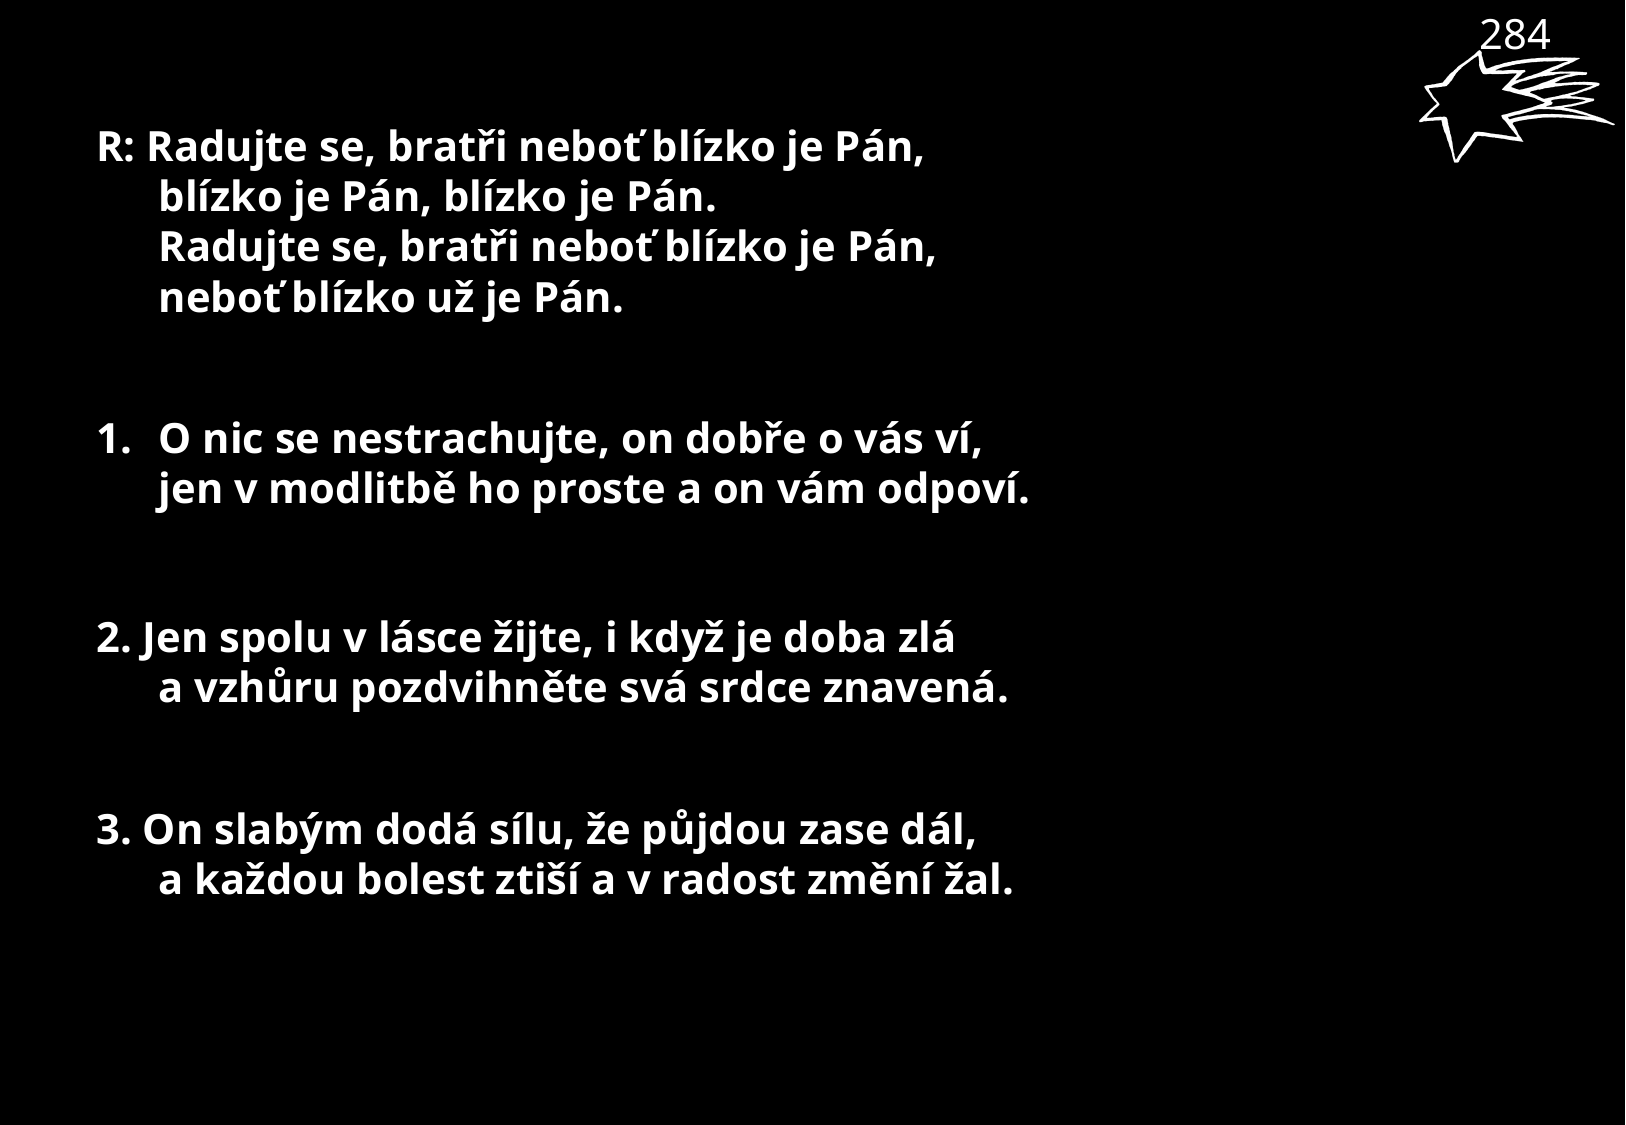

284
# R: Radujte se, bratři neboť blízko je Pán, blízko je Pán, blízko je Pán. Radujte se, bratři neboť blízko je Pán, neboť blízko už je Pán.
O nic se nestrachujte, on dobře o vás ví,
jen v modlitbě ho proste a on vám odpoví.
2. Jen spolu v lásce žijte, i když je doba zlá
a vzhůru pozdvihněte svá srdce znavená.
3. On slabým dodá sílu, že půjdou zase dál,
a každou bolest ztiší a v radost změní žal.